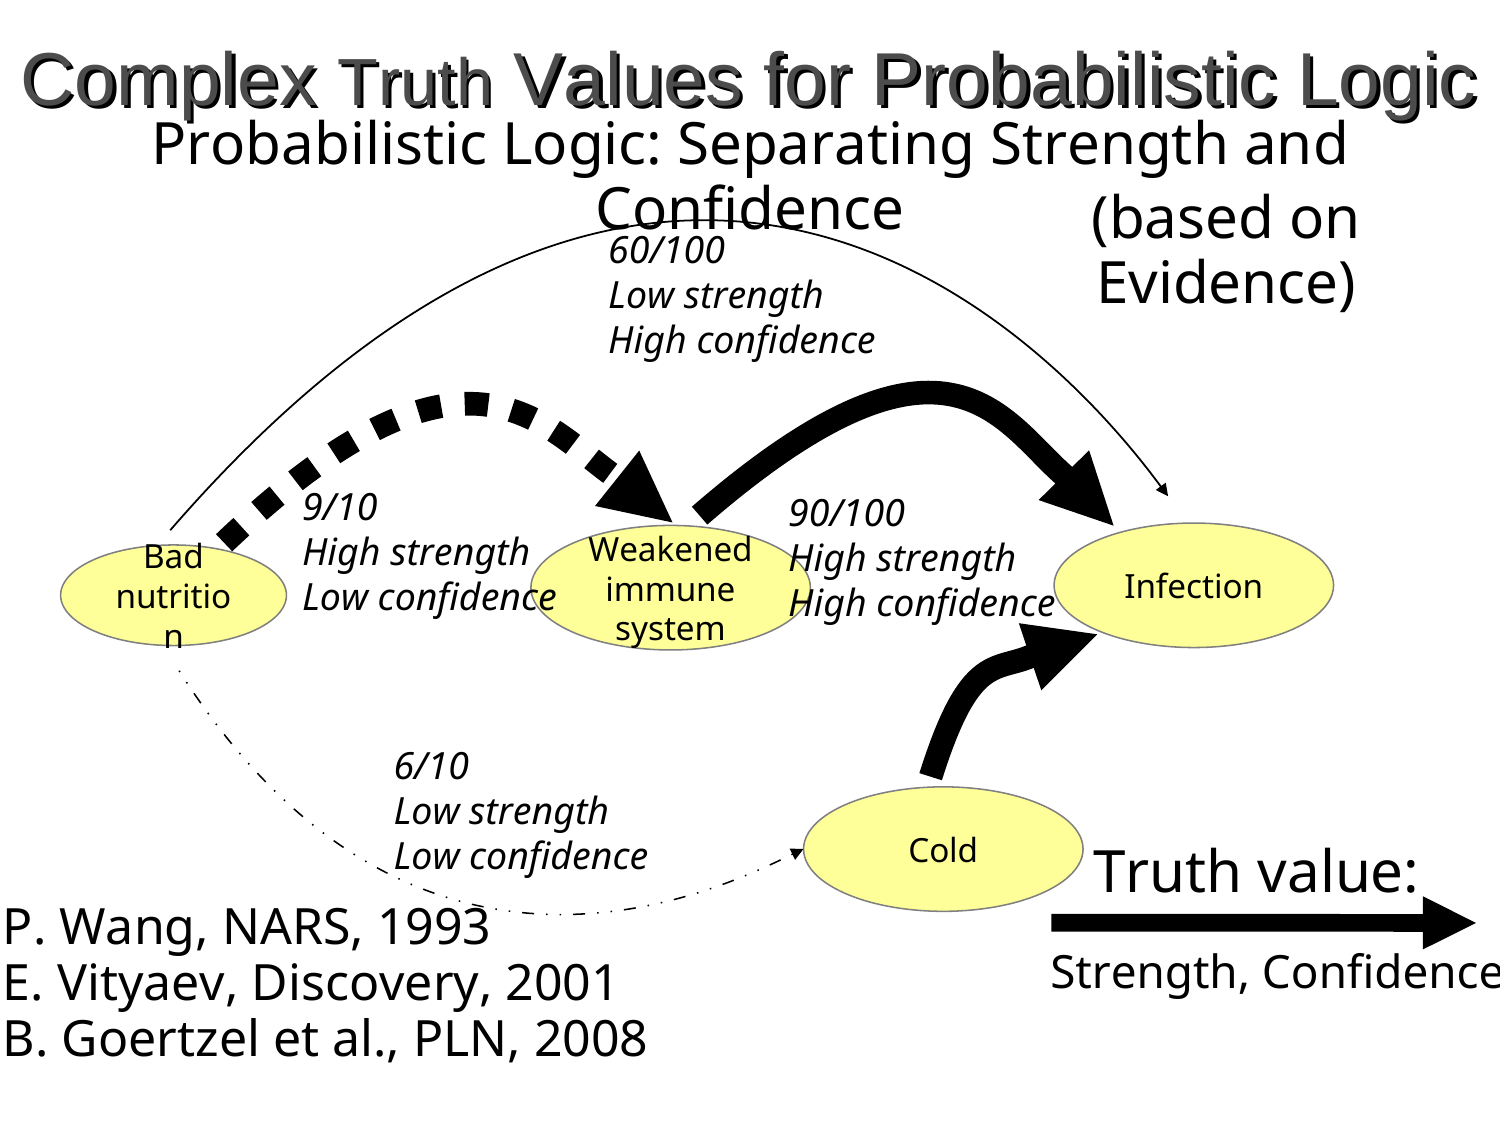

# Complex Truth Values for Probabilistic Logic
Probabilistic Logic: Separating Strength and Confidence
(based on Evidence)
60/100
Low strength
High confidence
9/10
High strength
Low confidence
90/100
High strength
High confidence
Infection
Weakened
immune system
Bad
nutrition
6/10
Low strength
Low confidence
Cold
Truth value:
P. Wang, NARS, 1993
E. Vityaev, Discovery, 2001
B. Goertzel et al., PLN, 2008
Strength, Confidence